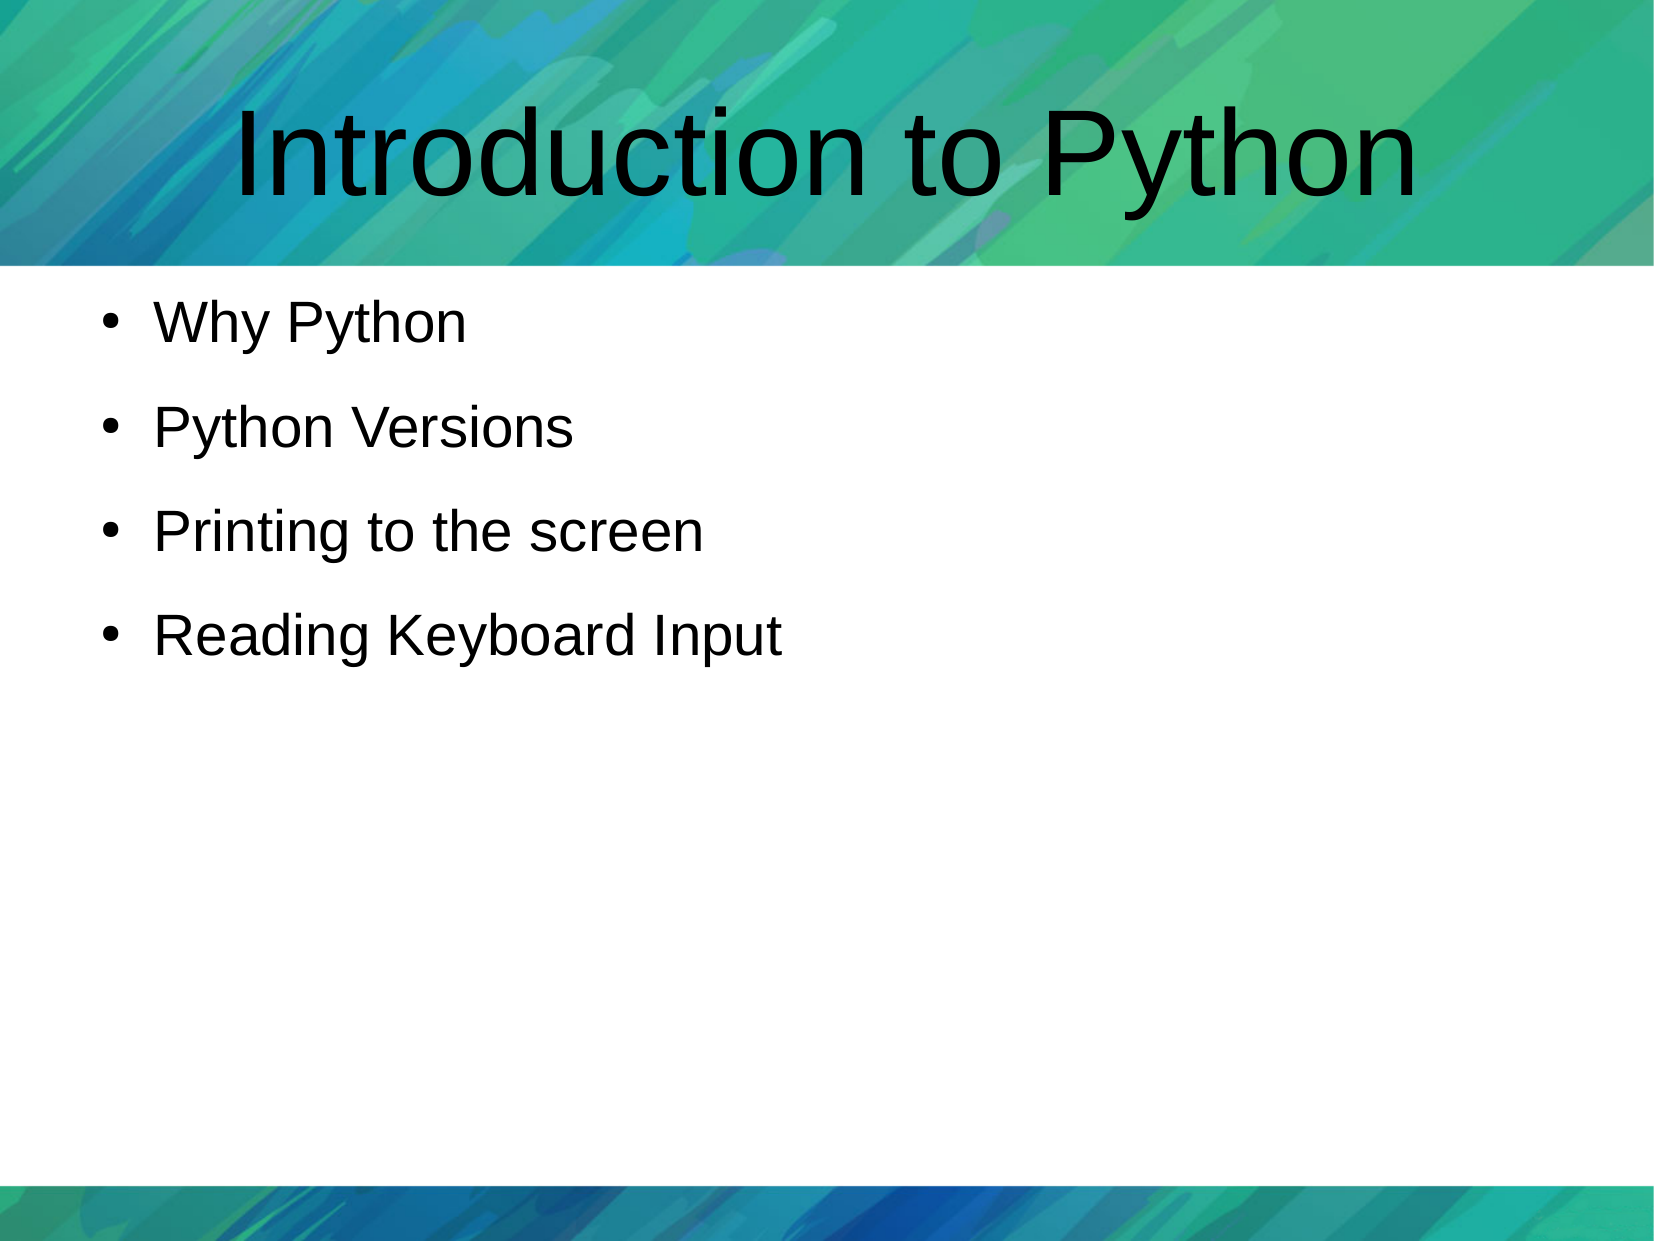

# Introduction to Python
Why Python
Python Versions
Printing to the screen
Reading Keyboard Input